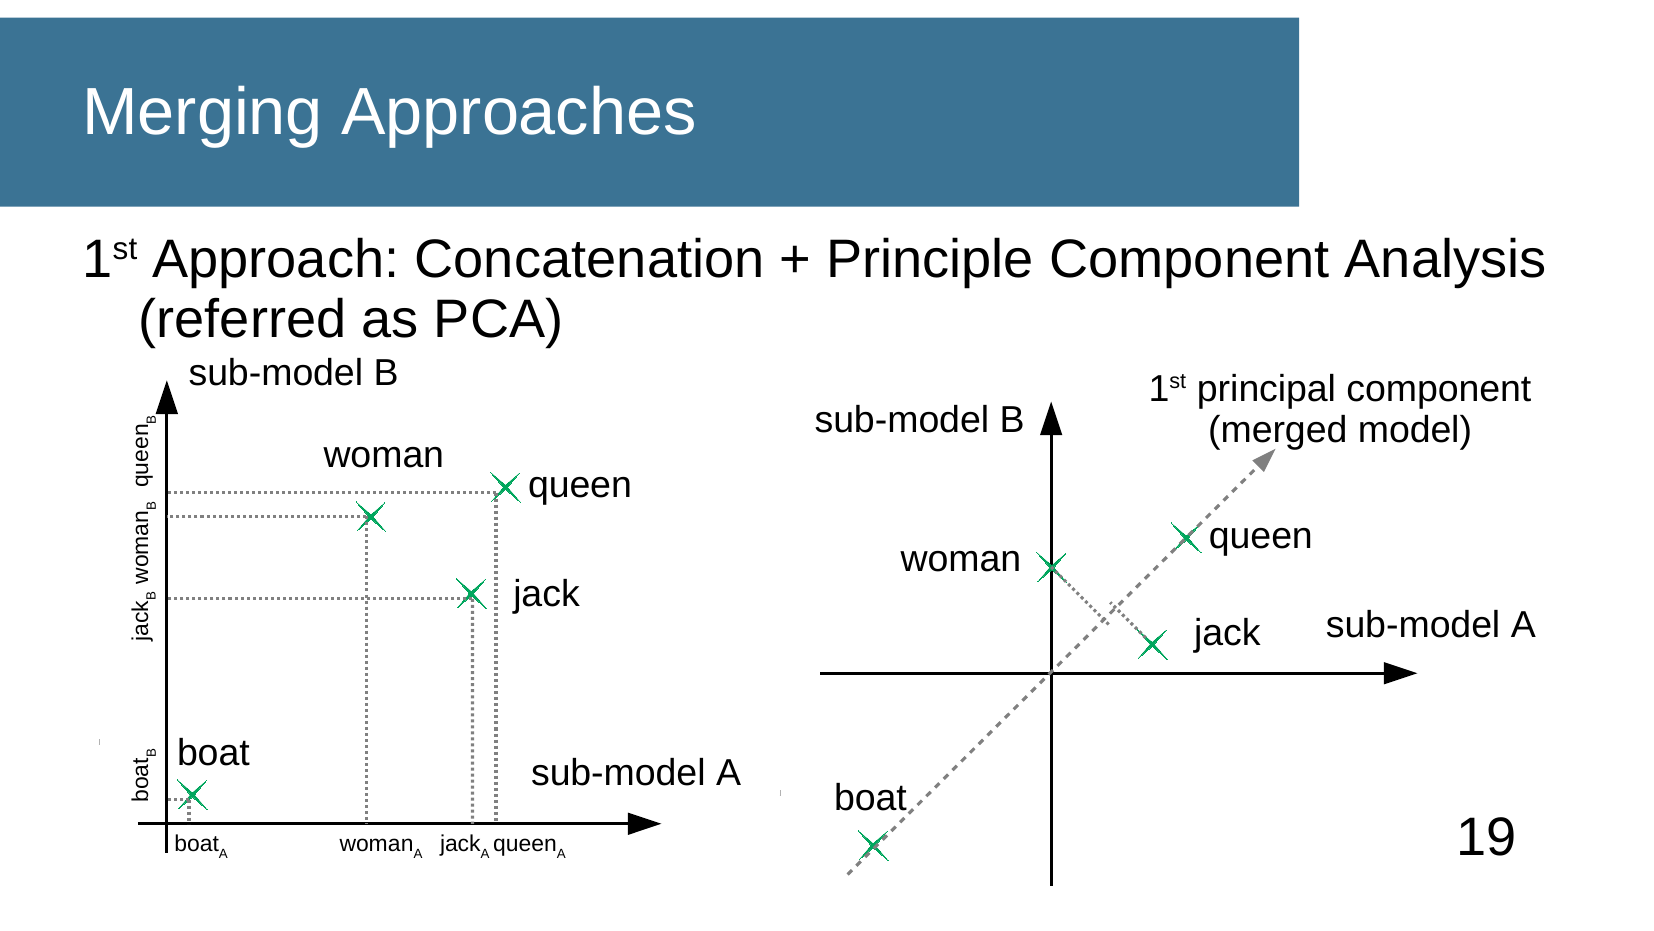

# Merging Approaches
1st Approach: Concatenation + Principle Component Analysis (referred as PCA)
sub-model B
1st principal component
(merged model)
sub-model B
queenB
woman
queen
queen
womanB
woman
jack
jackB
sub-model A
jack
boat
boatB
sub-model A
boat
queenA
womanA
jackA
boatA